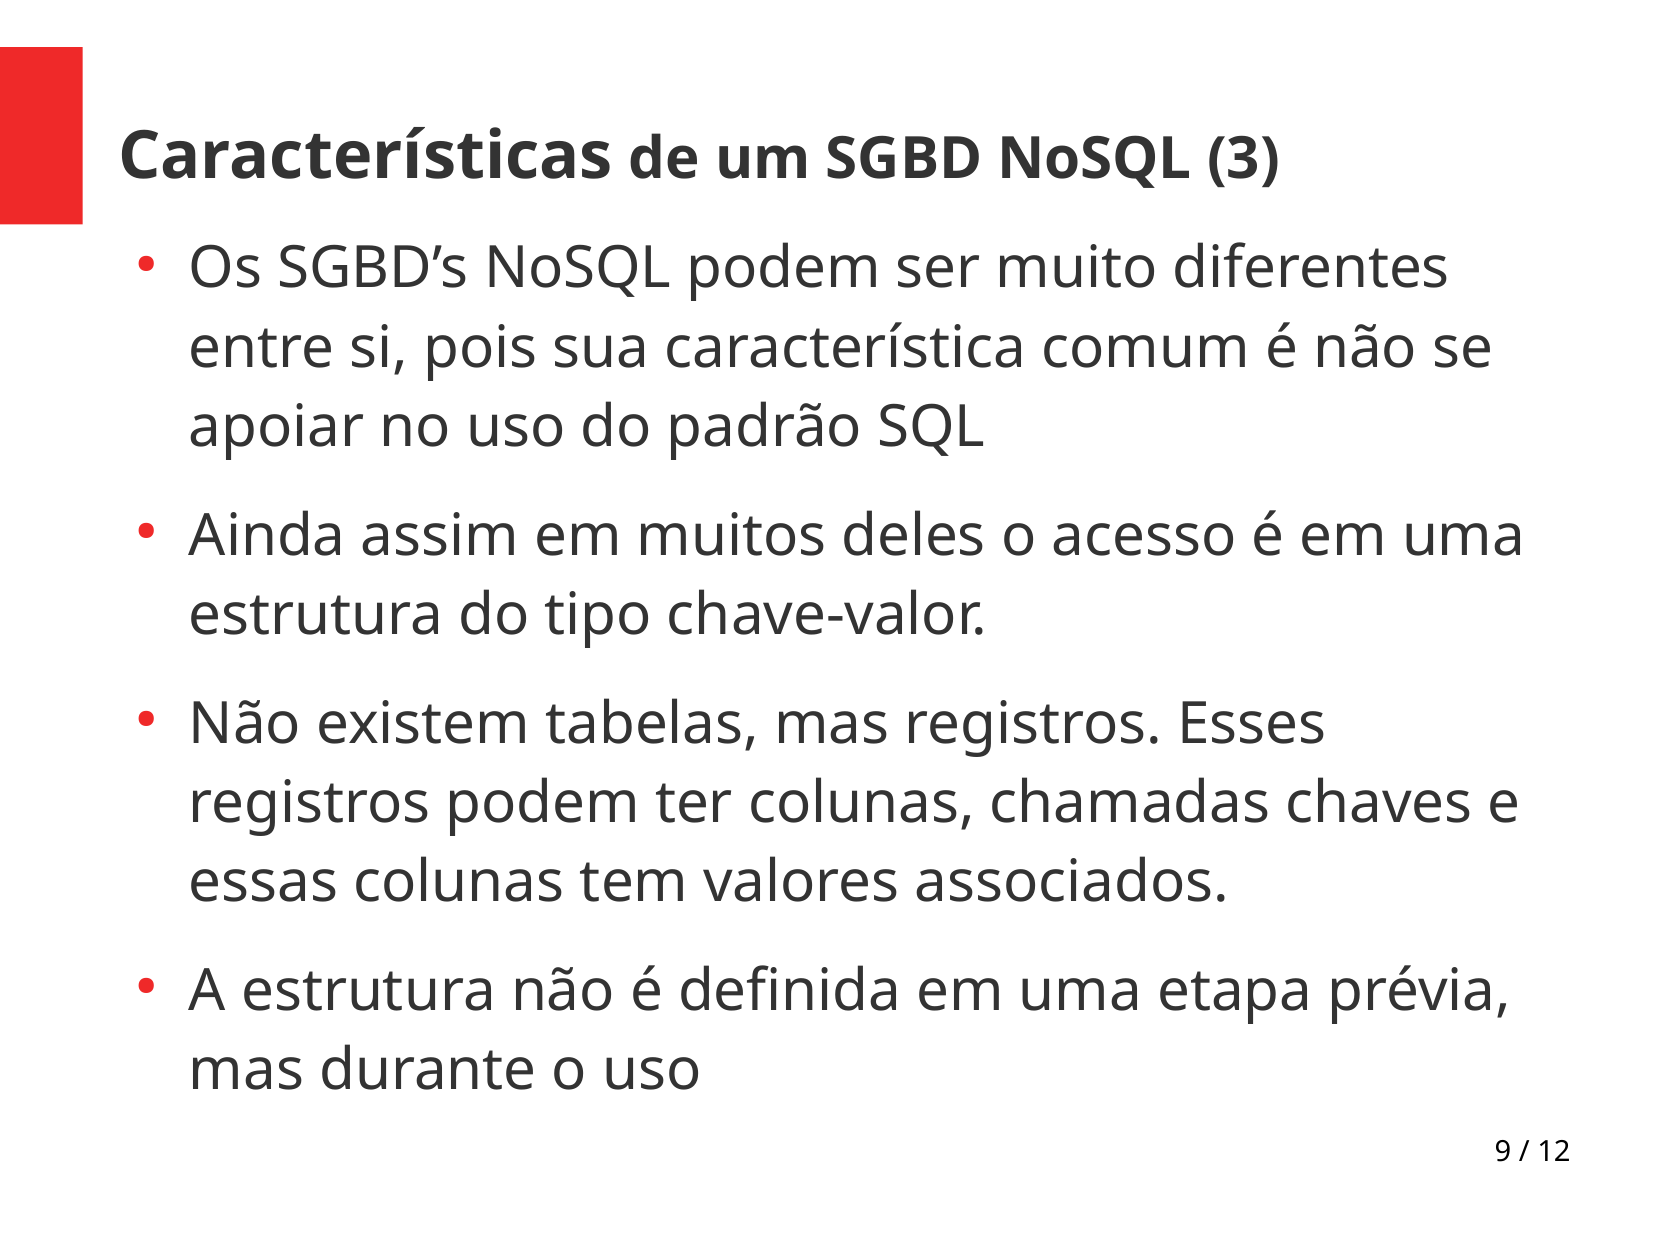

# Características de um SGBD NoSQL (3)
Os SGBD’s NoSQL podem ser muito diferentes entre si, pois sua característica comum é não se apoiar no uso do padrão SQL
Ainda assim em muitos deles o acesso é em uma estrutura do tipo chave-valor.
Não existem tabelas, mas registros. Esses registros podem ter colunas, chamadas chaves e essas colunas tem valores associados.
A estrutura não é definida em uma etapa prévia, mas durante o uso
9